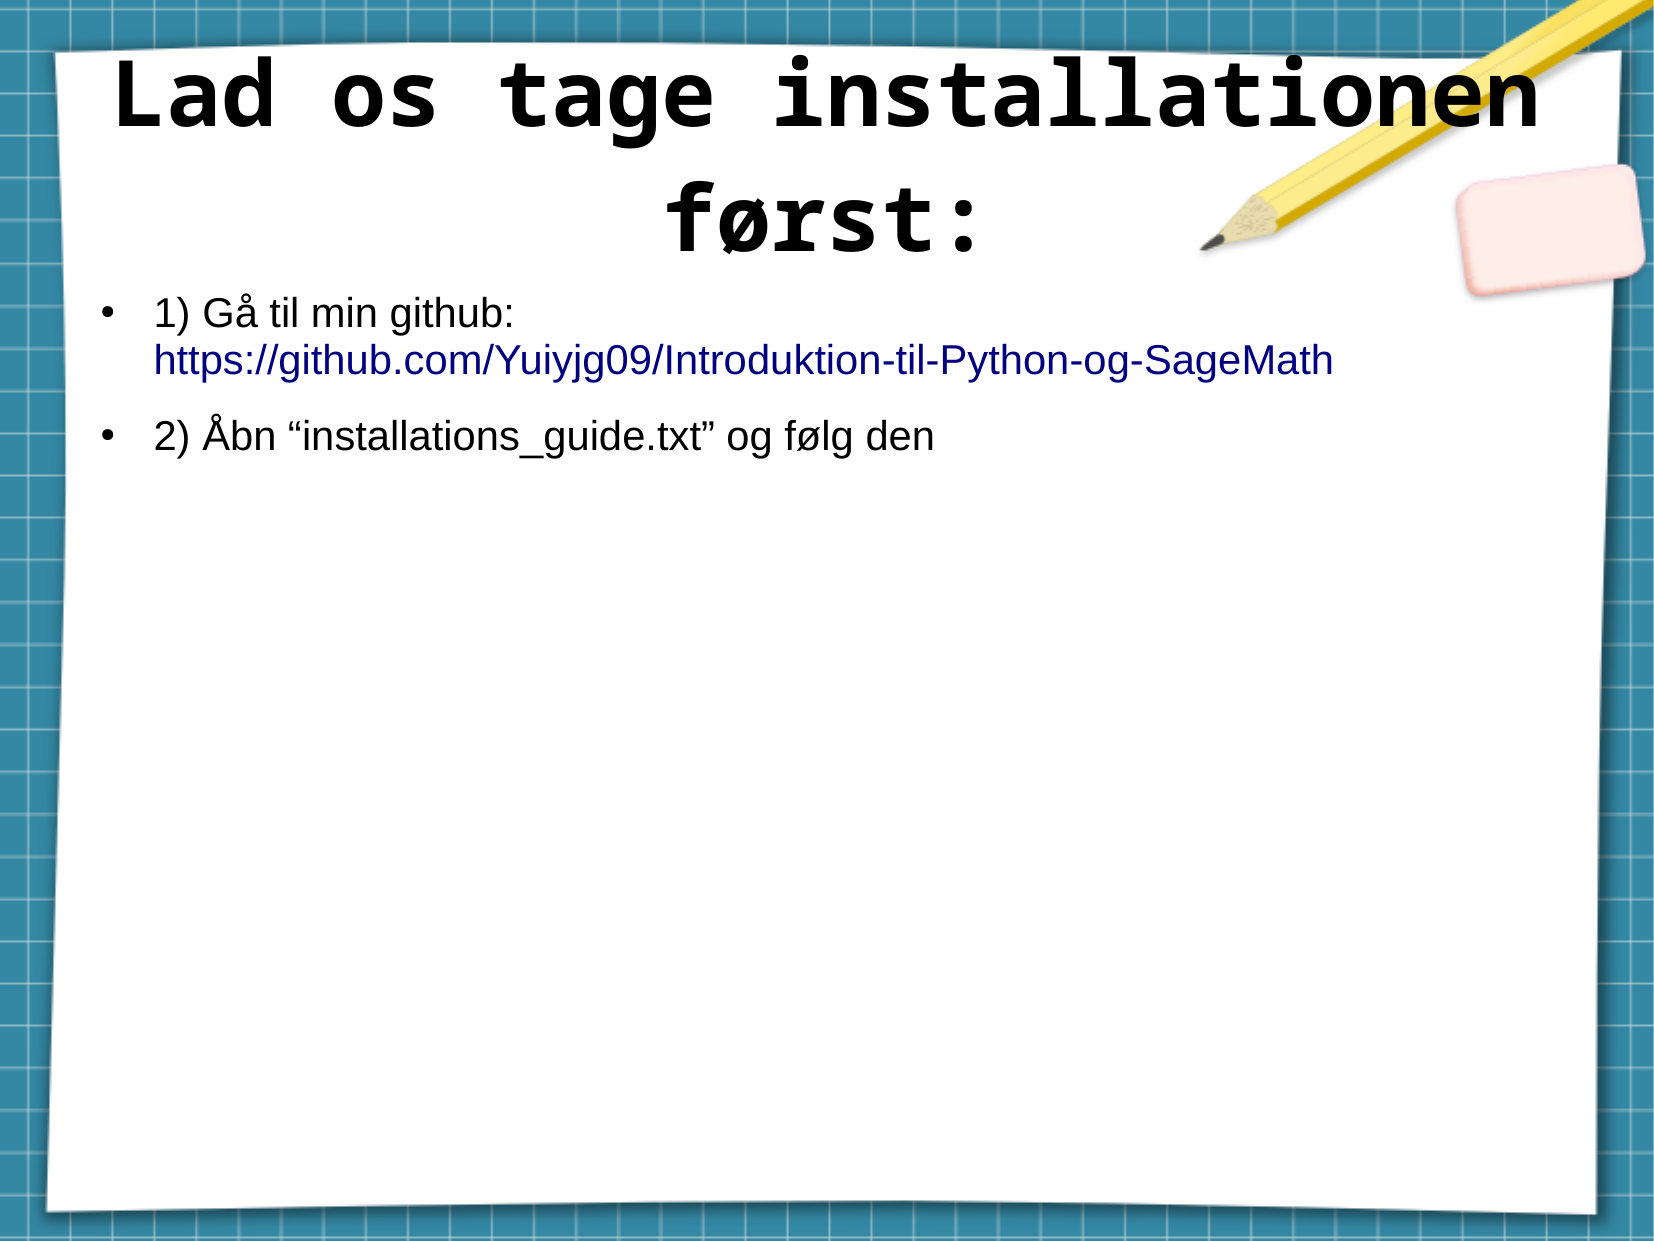

# Lad os tage installationen først:
1) Gå til min github: https://github.com/Yuiyjg09/Introduktion-til-Python-og-SageMath
2) Åbn “installations_guide.txt” og følg den